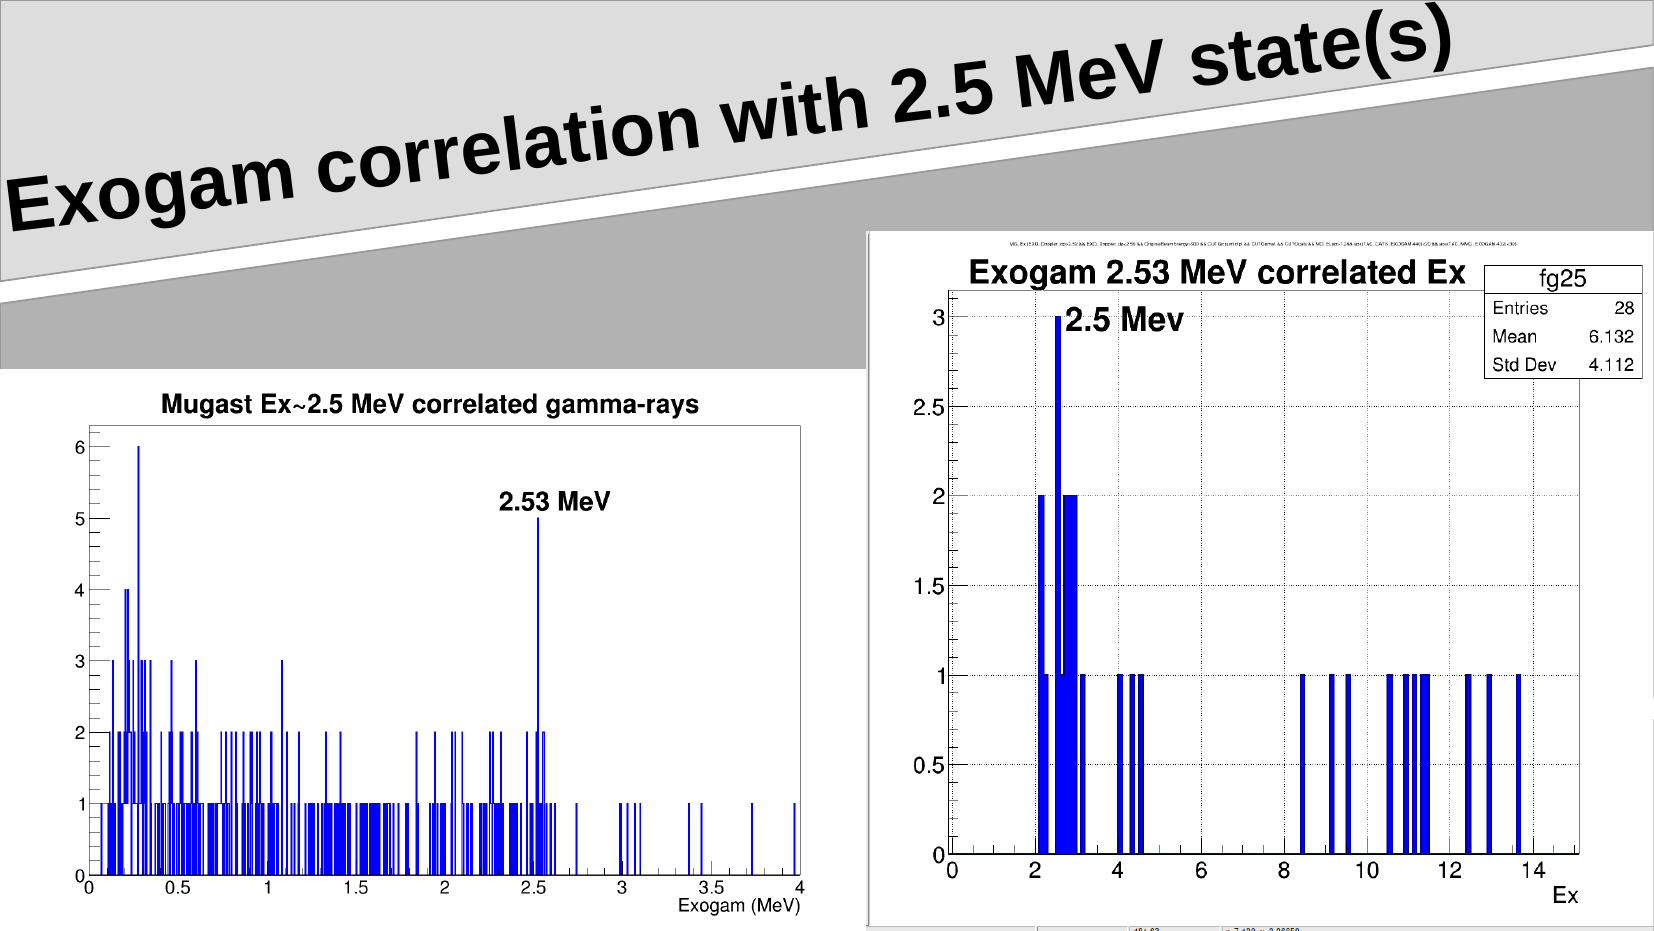

# Exogam correlation with 2.5 MeV state(s)
7